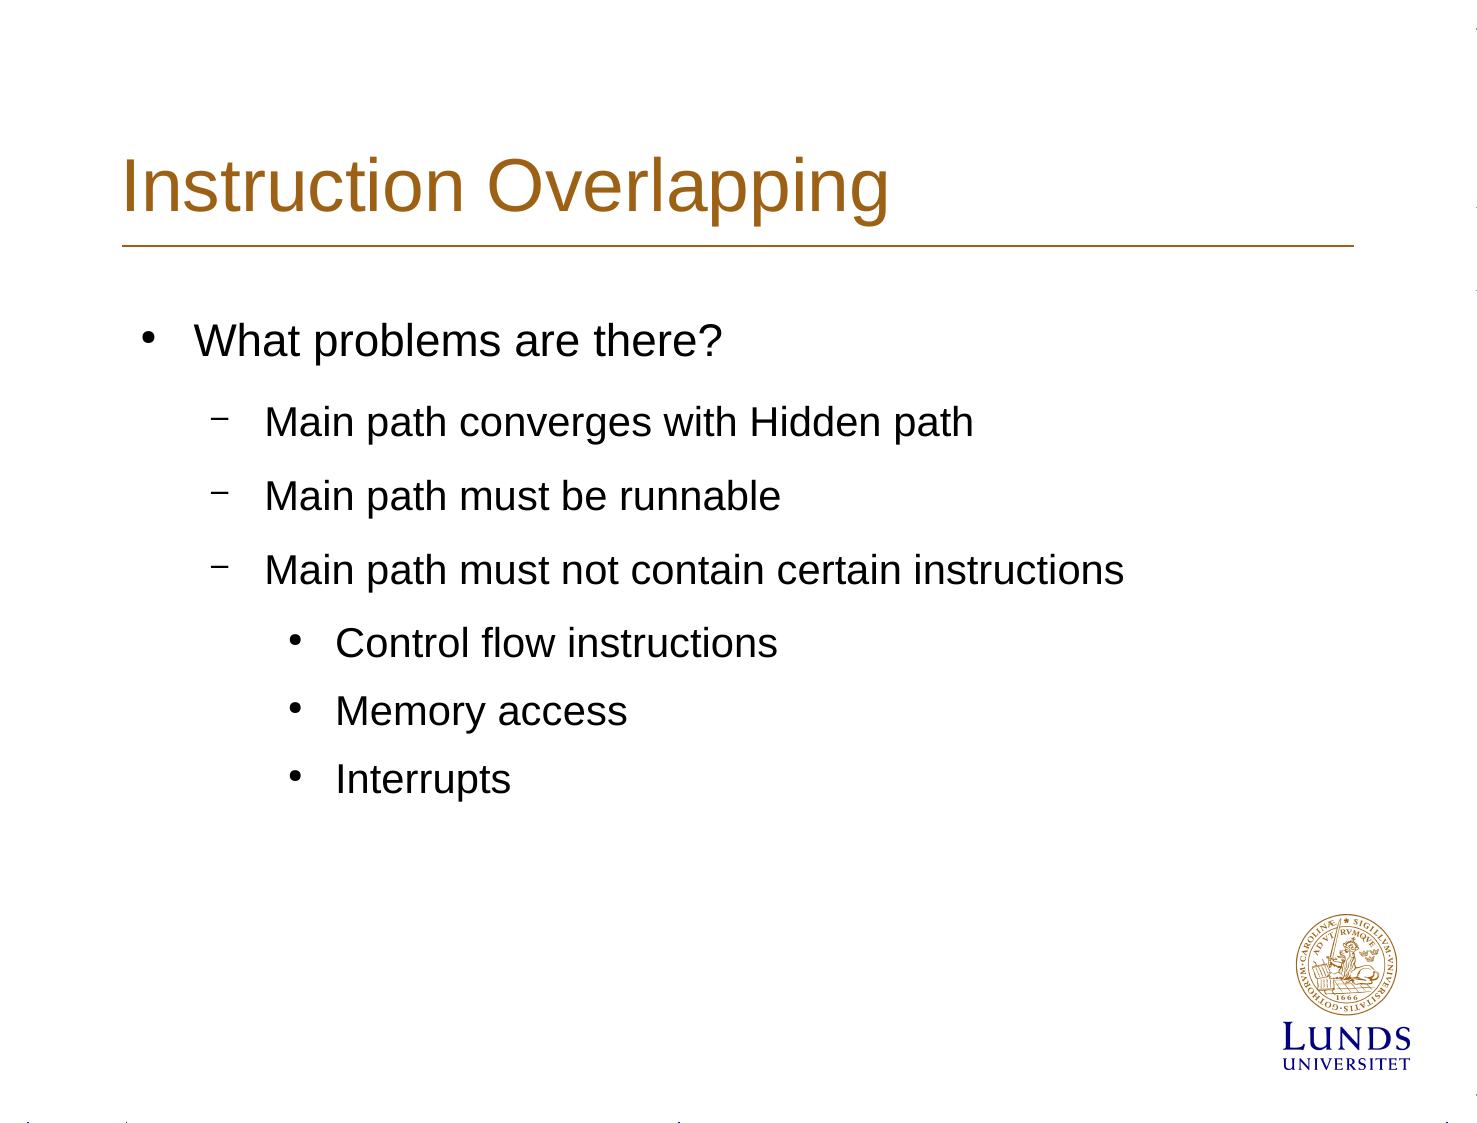

# Instruction Overlapping
What problems are there?
Main path converges with Hidden path
Main path must be runnable
Main path must not contain certain instructions
Control flow instructions
Memory access
Interrupts